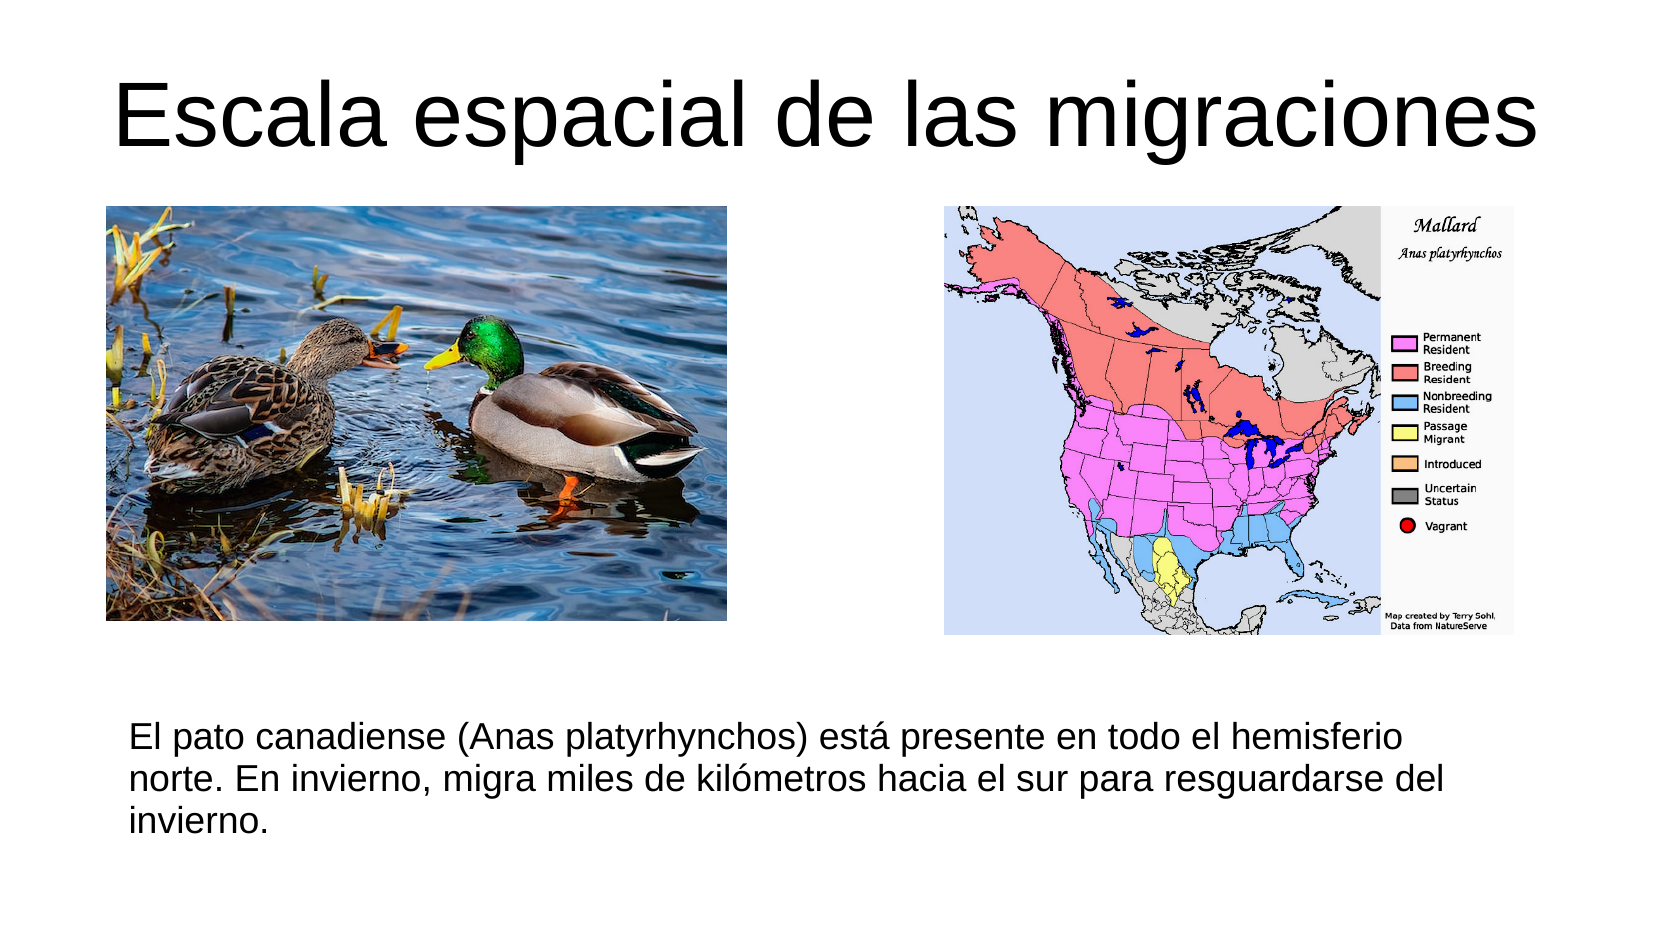

# Escala espacial de las migraciones
El pato canadiense (Anas platyrhynchos) está presente en todo el hemisferio norte. En invierno, migra miles de kilómetros hacia el sur para resguardarse del invierno.